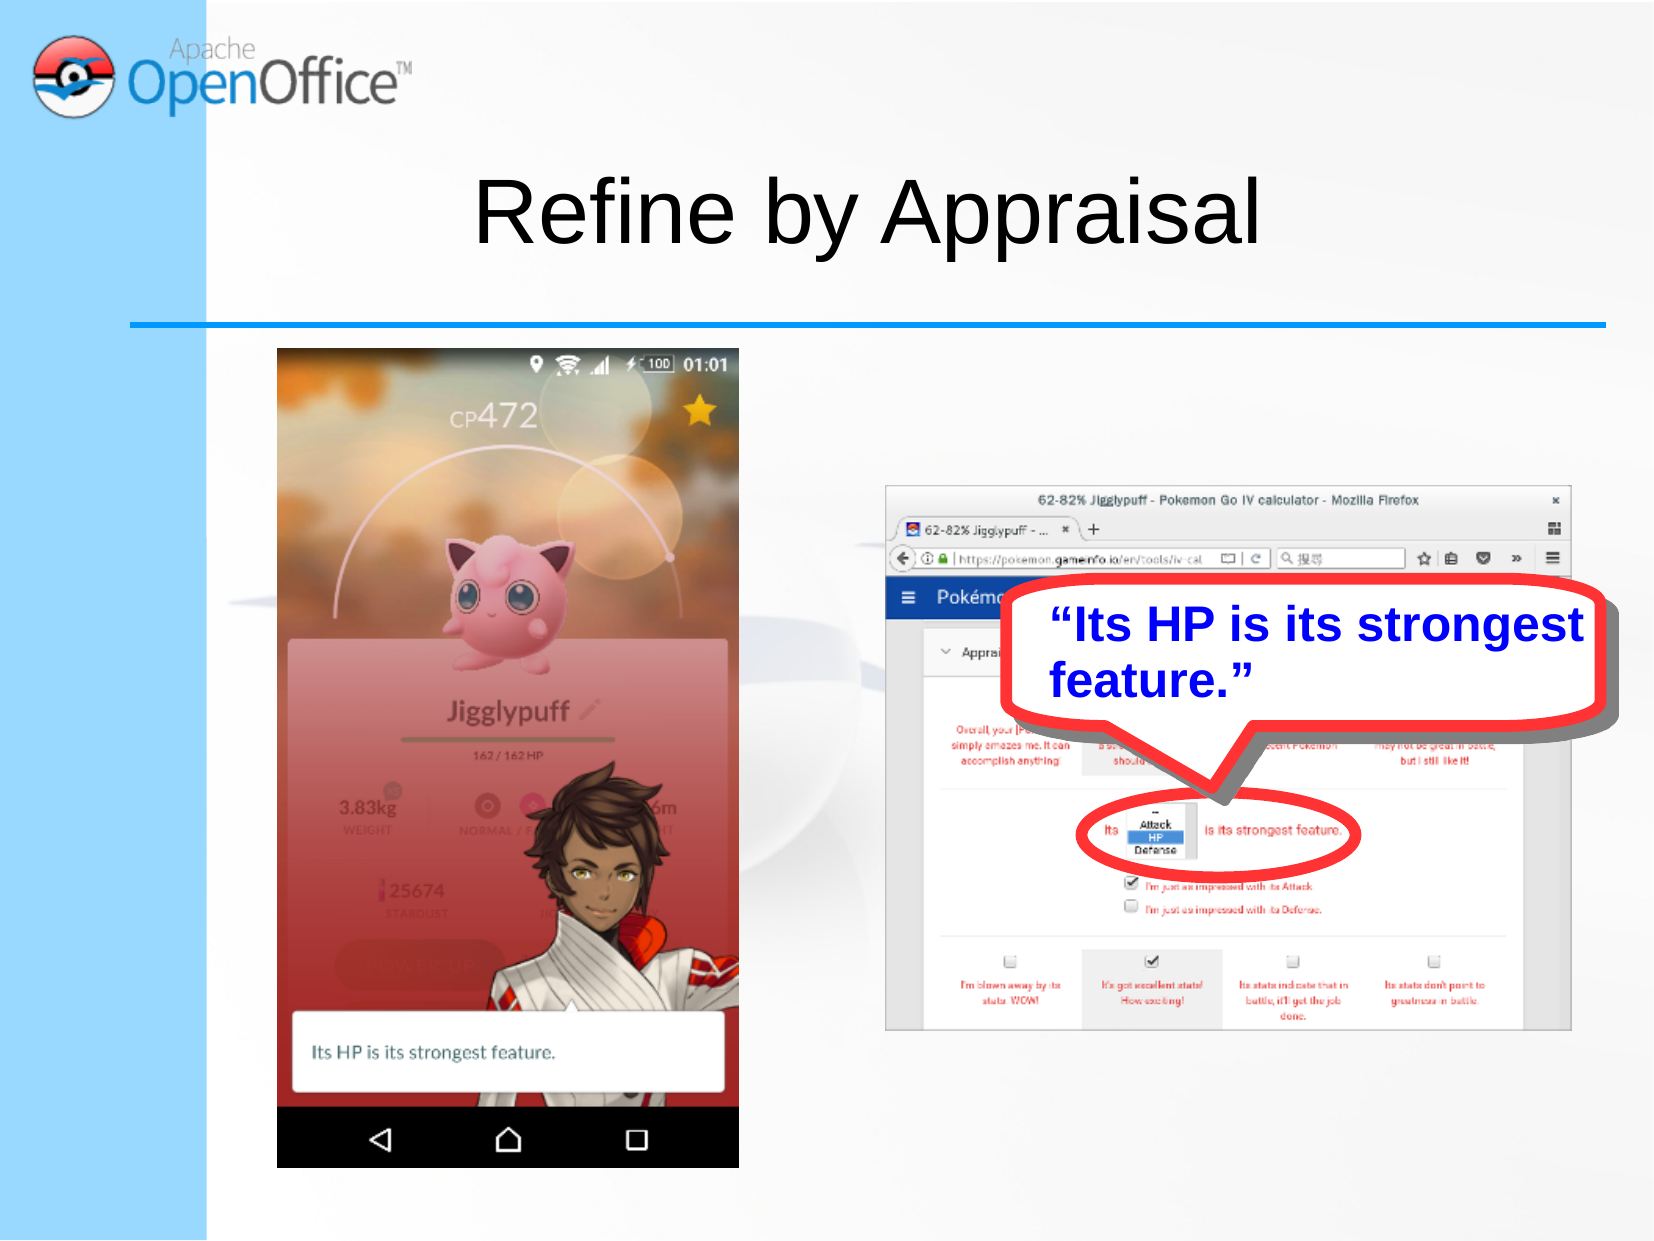

# Refine by Appraisal
“Its HP is its strongest
feature.”